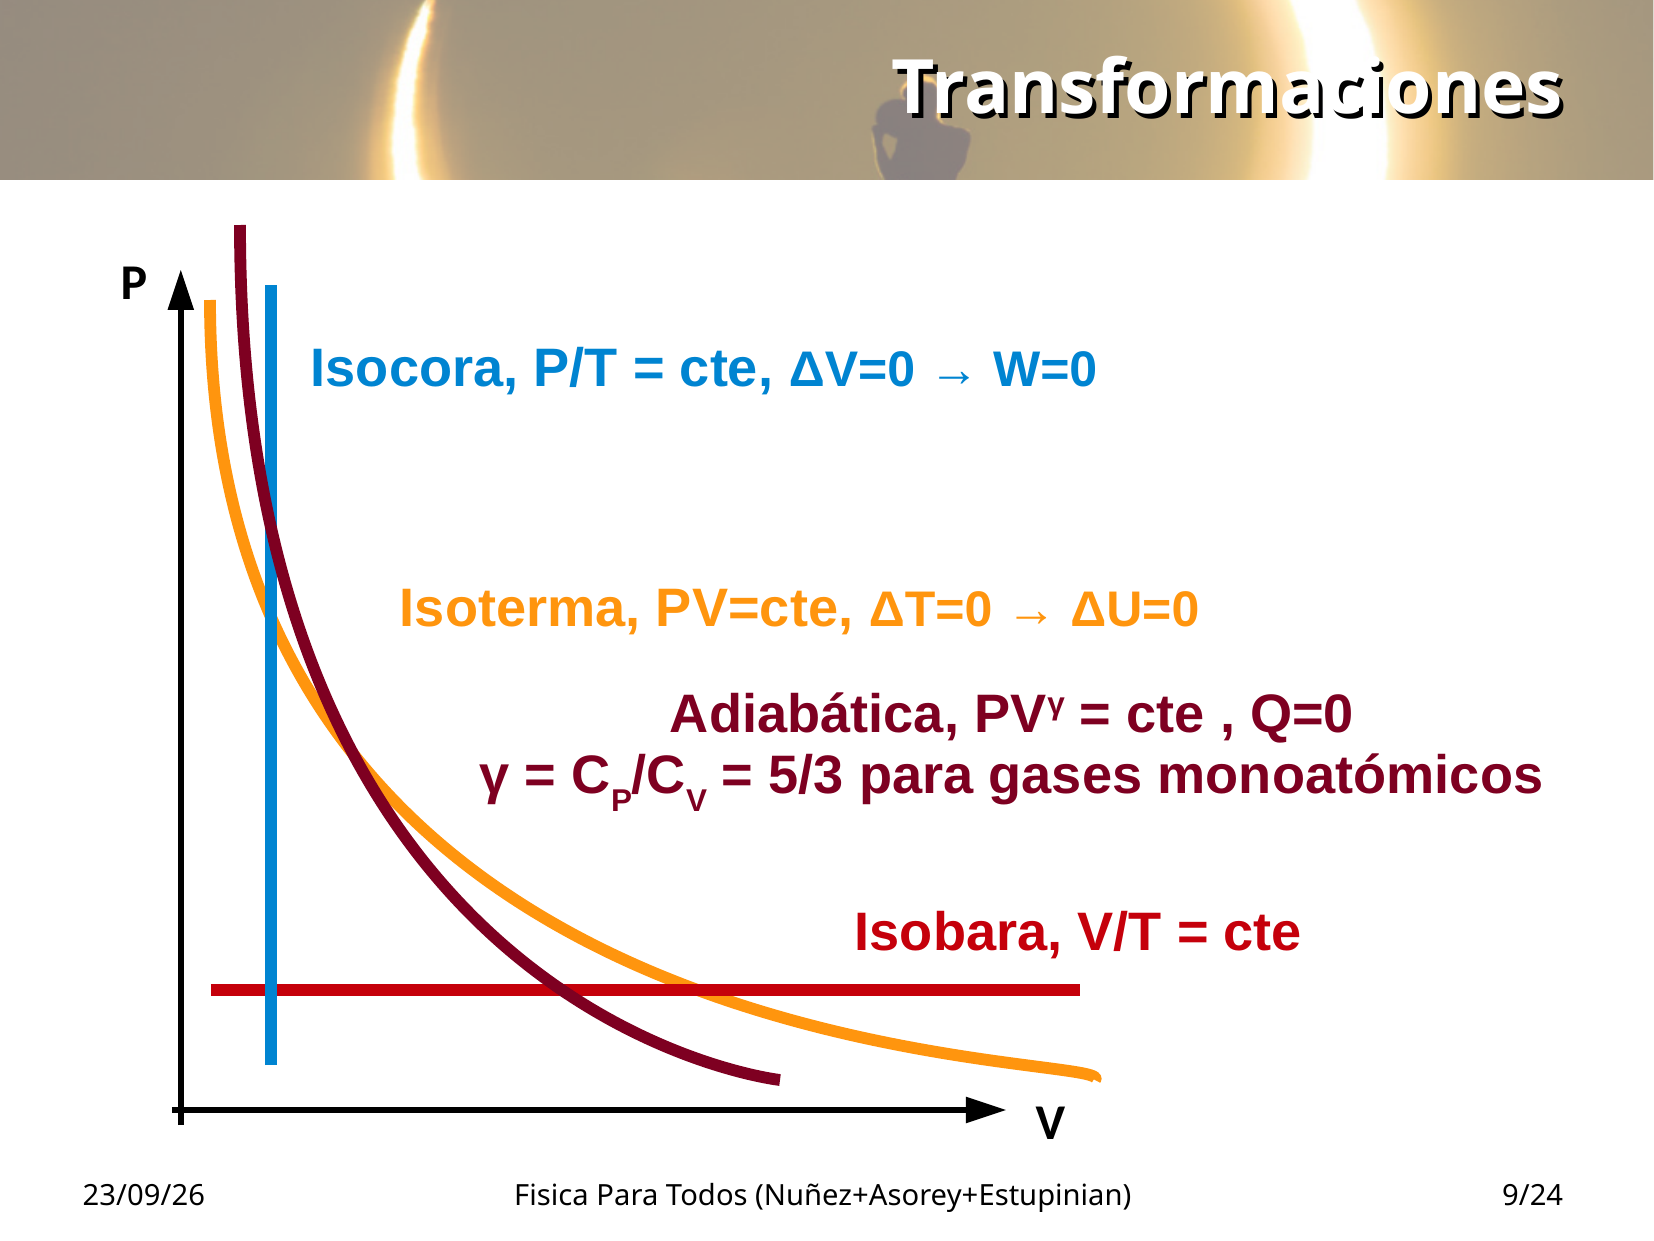

# Transformaciones
Adiabática, PVγ = cte , Q=0
γ = CP/CV = 5/3 para gases monoatómicos
P
V
Isocora, P/T = cte, ΔV=0 → W=0
Isoterma, PV=cte, ΔT=0 → ΔU=0
Isobara, V/T = cte
Fisica Para Todos (Nuñez+Asorey+Estupinian)
9